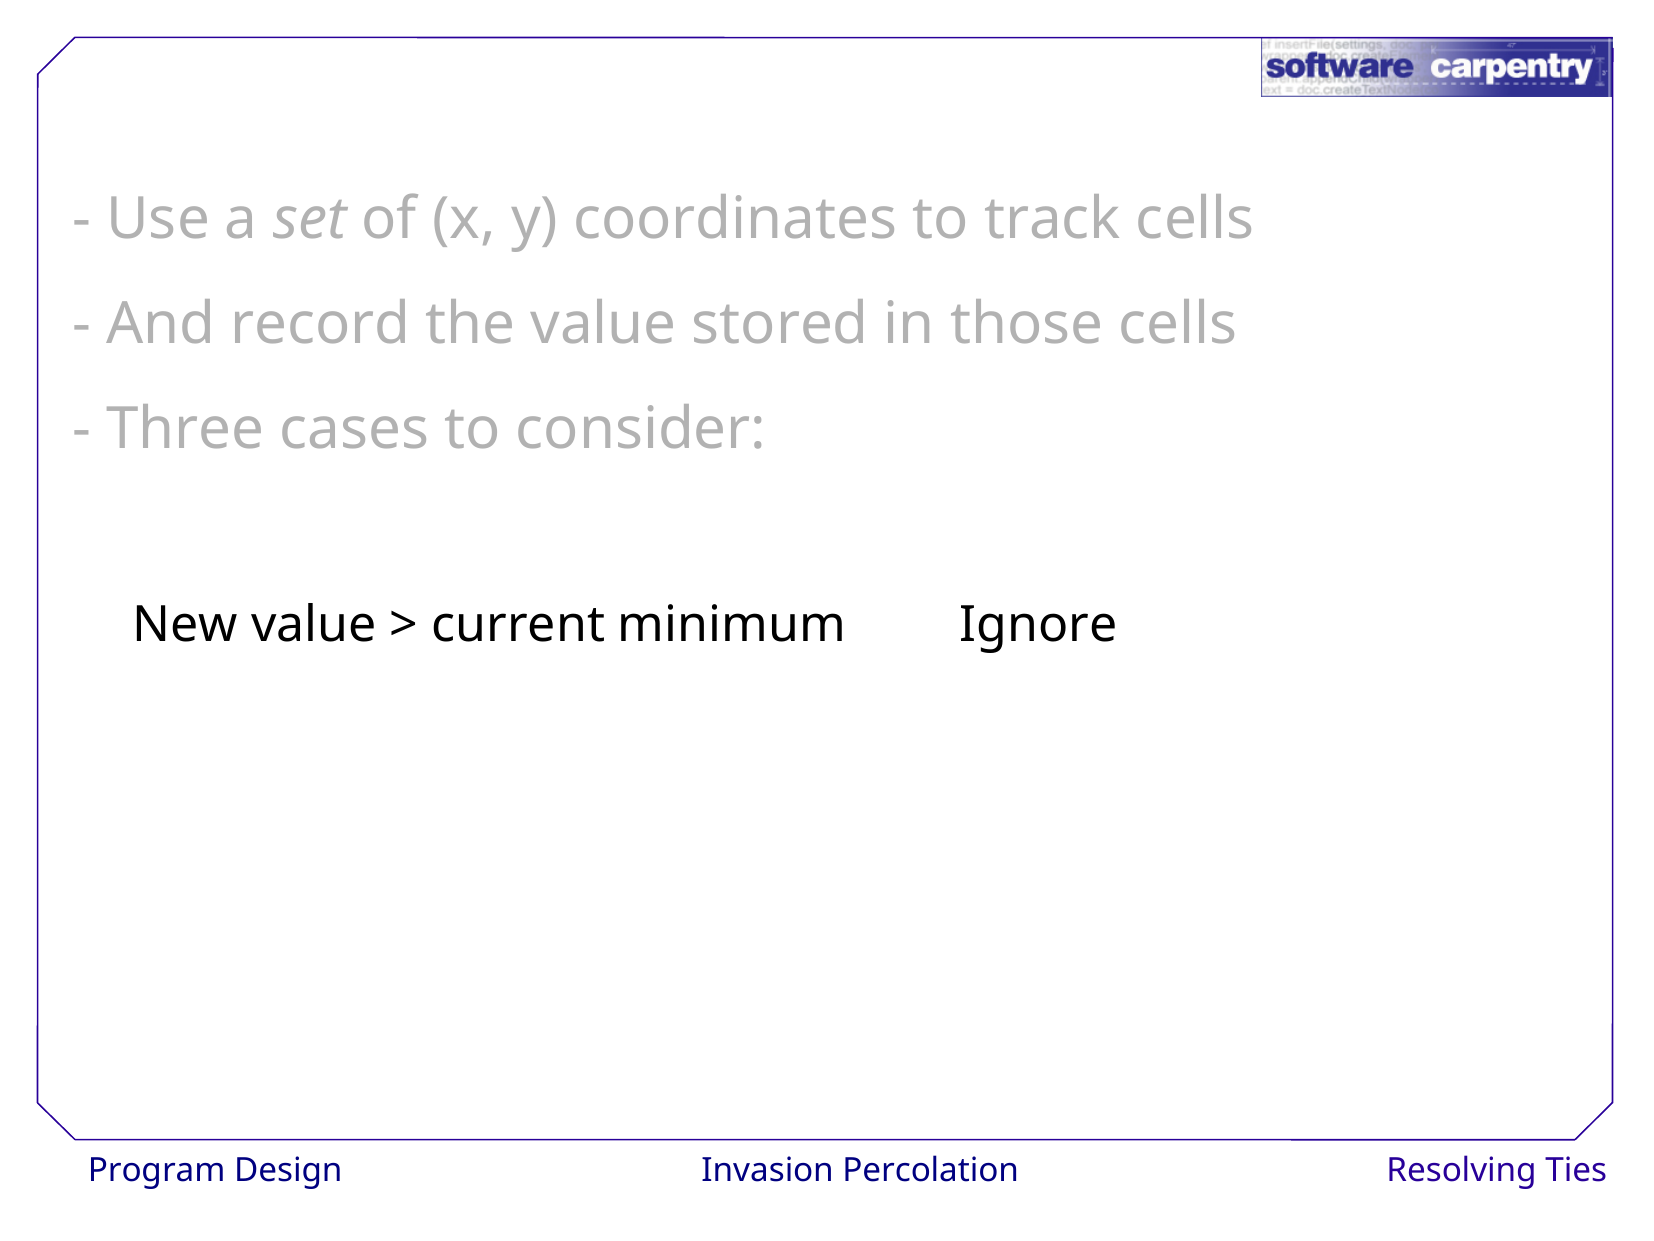

- Use a set of (x, y) coordinates to track cells
- And record the value stored in those cells
- Three cases to consider:
| New value > current minimum | Ignore |
| --- | --- |